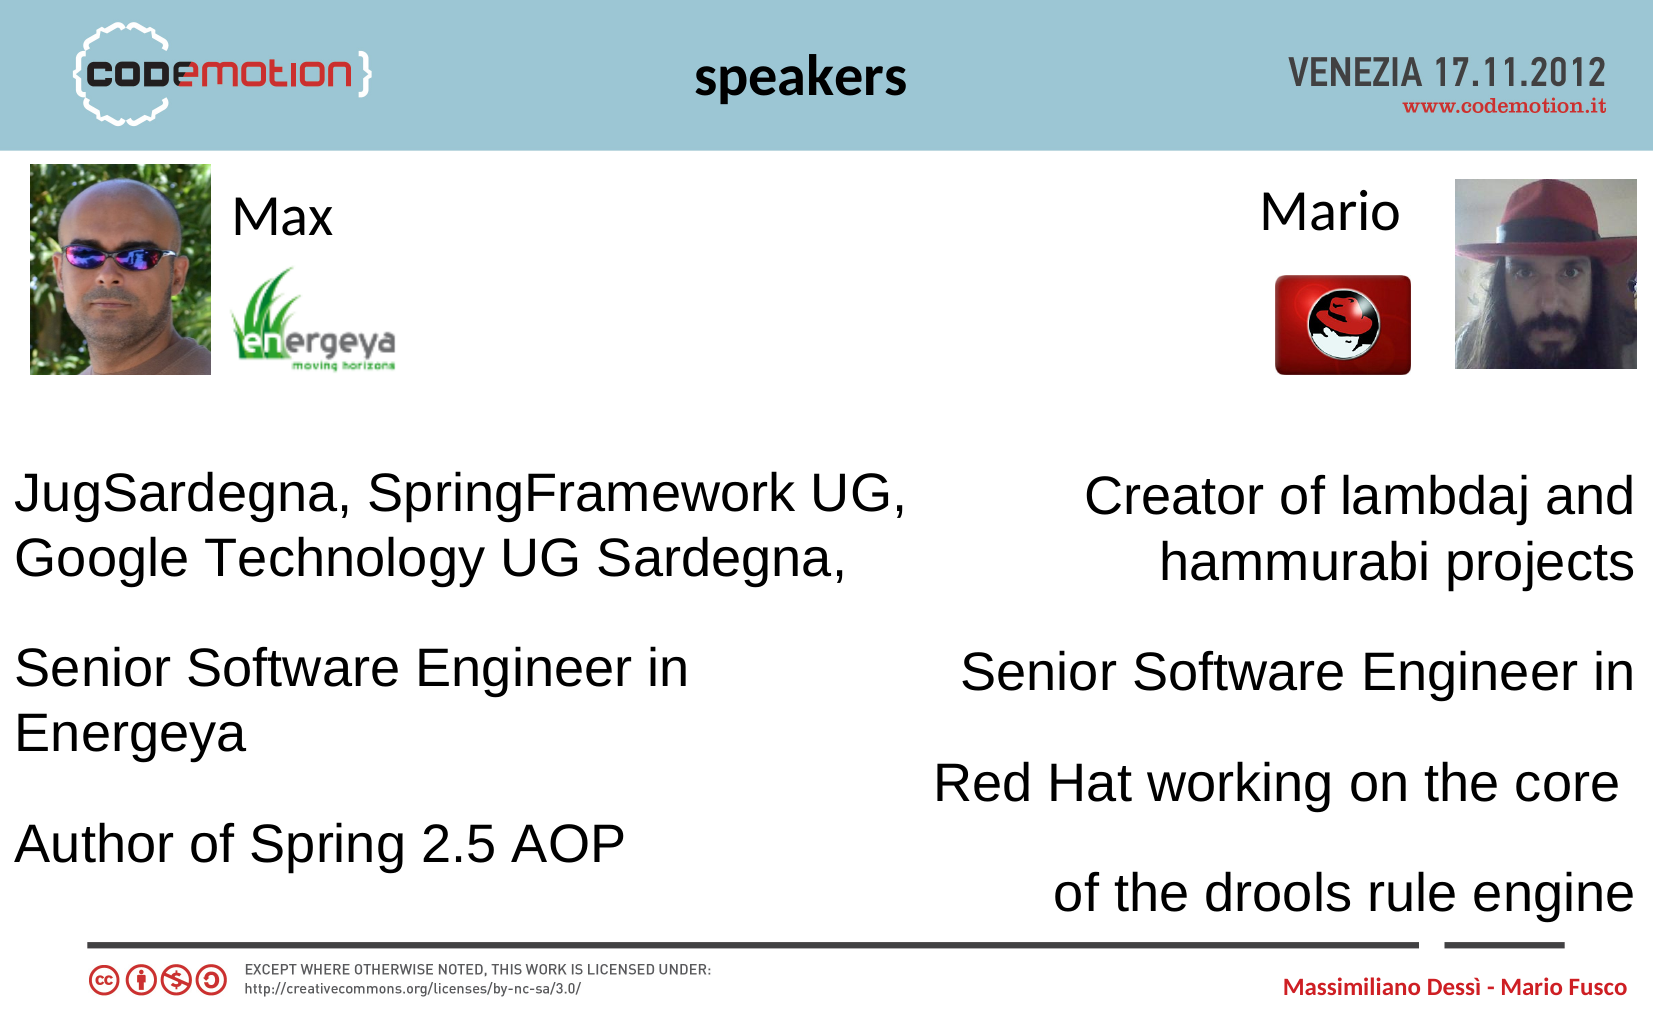

speakers
Mario
Max
 Creator of lambdaj and hammurabi projects
 Senior Software Engineer in
Red Hat working on the core
of the drools rule engine
JugSardegna, SpringFramework UG, Google Technology UG Sardegna,
Senior Software Engineer in Energeya
Author of Spring 2.5 AOP